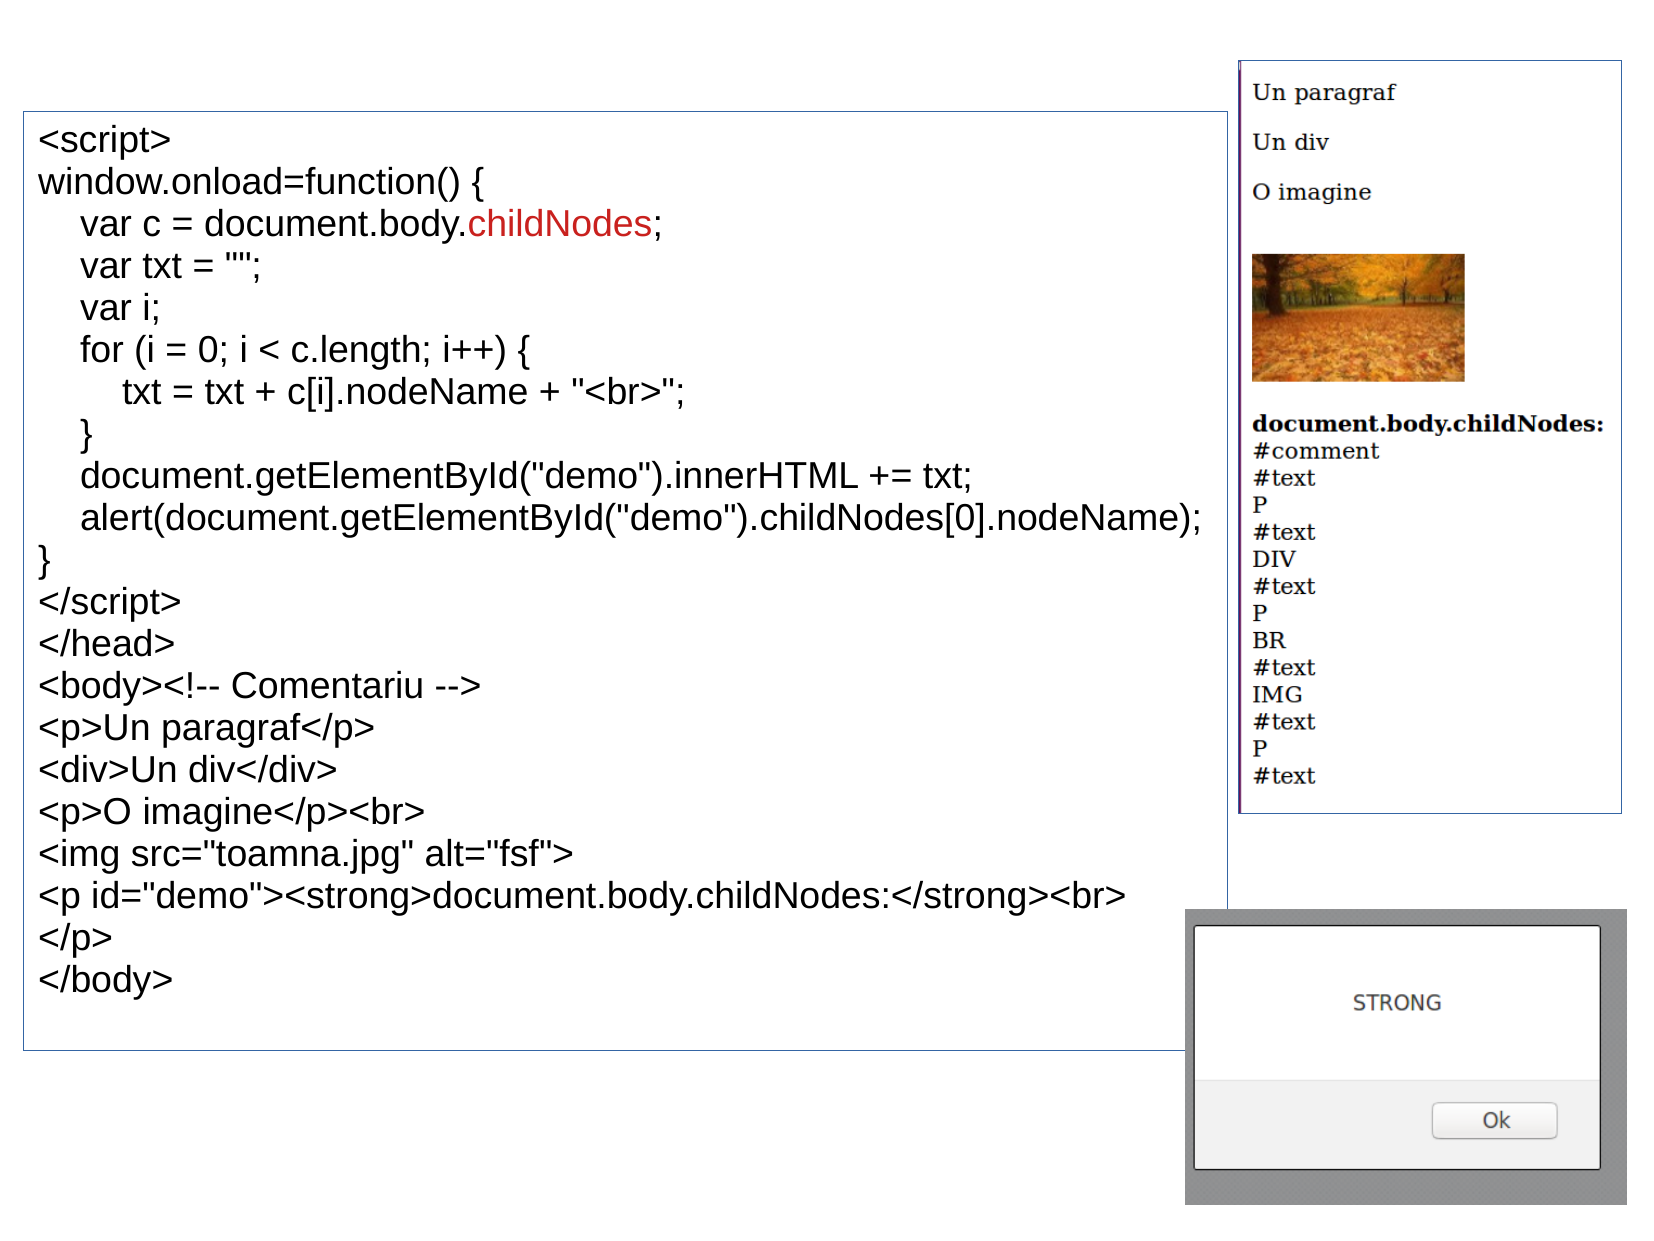

<script>
window.onload=function() {
 var c = document.body.childNodes;
 var txt = "";
 var i;
 for (i = 0; i < c.length; i++) {
 txt = txt + c[i].nodeName + "<br>";
 }
 document.getElementById("demo").innerHTML += txt;
 alert(document.getElementById("demo").childNodes[0].nodeName);
}
</script>
</head>
<body><!-- Comentariu -->
<p>Un paragraf</p>
<div>Un div</div>
<p>O imagine</p><br>
<img src="toamna.jpg" alt="fsf">
<p id="demo"><strong>document.body.childNodes:</strong><br>
</p>
</body>